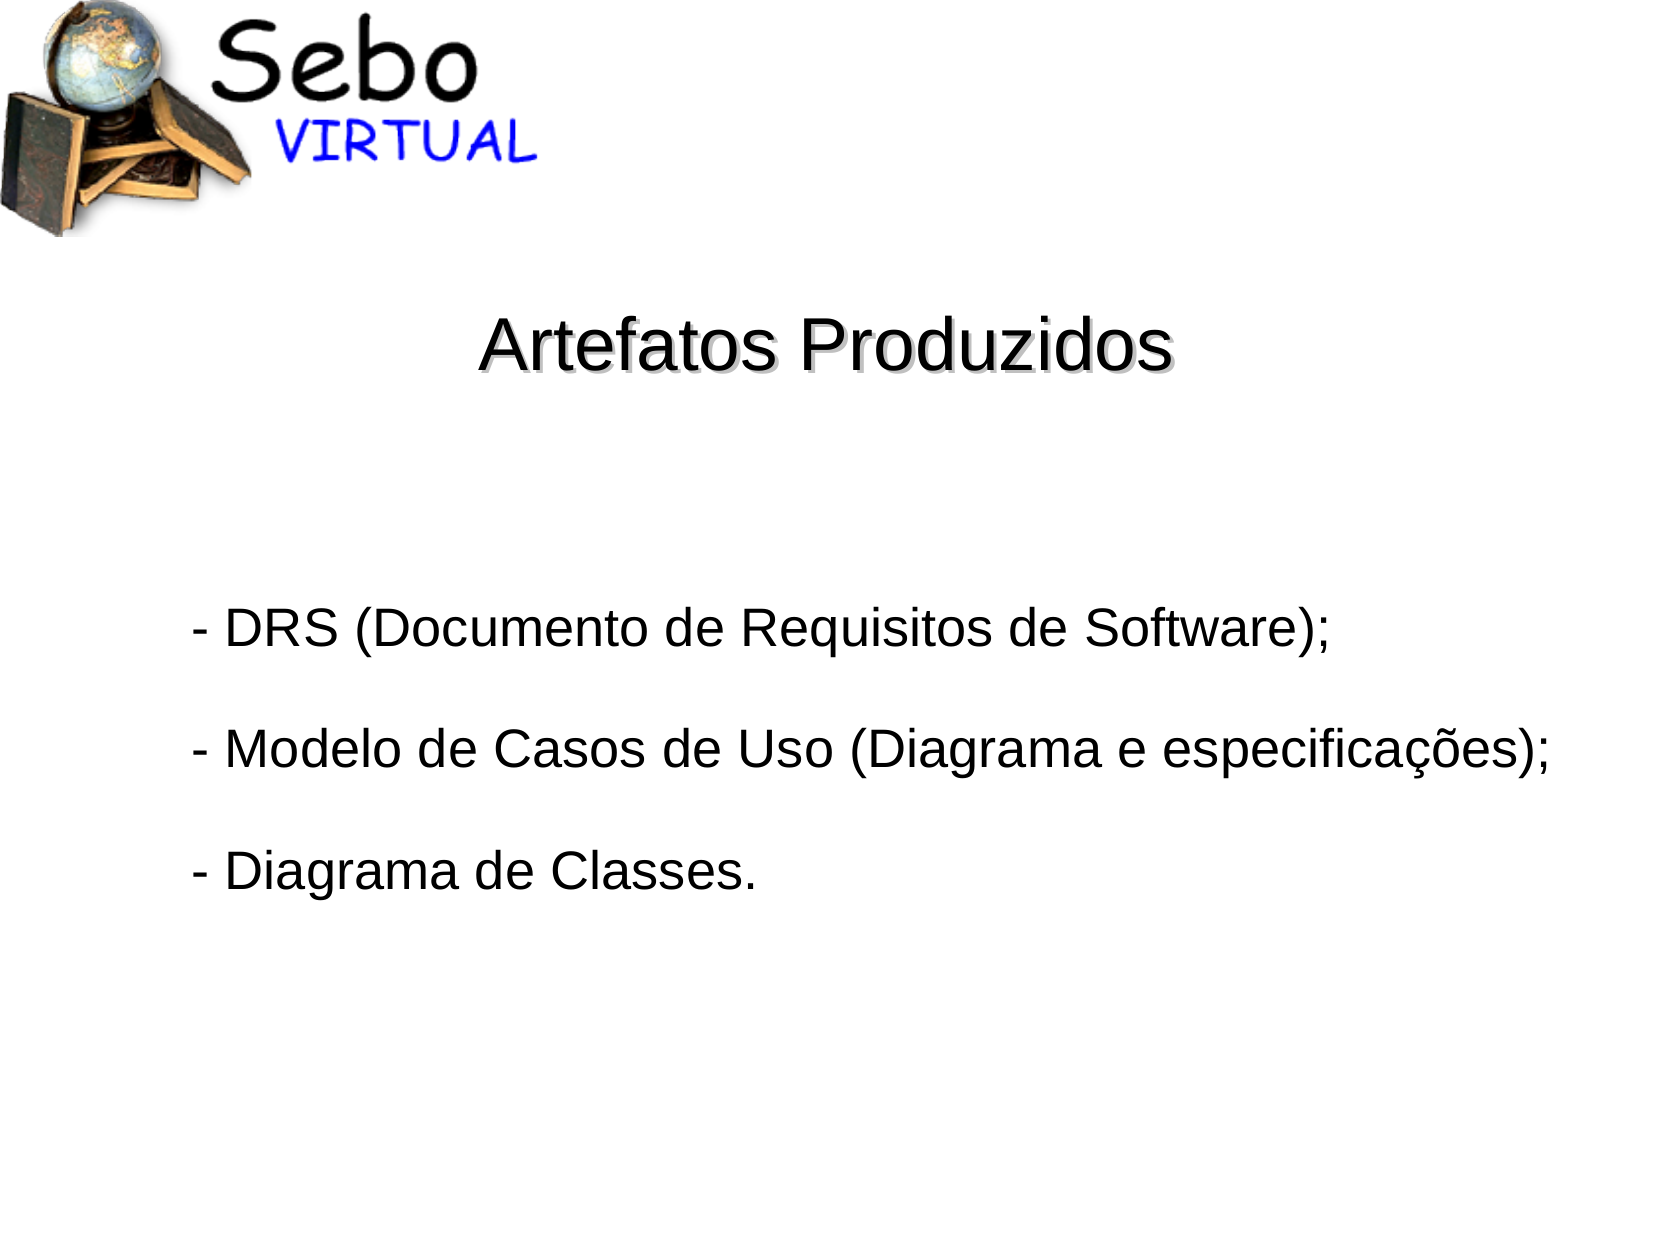

Artefatos Produzidos
- DRS (Documento de Requisitos de Software);
- Modelo de Casos de Uso (Diagrama e especificações);
- Diagrama de Classes.